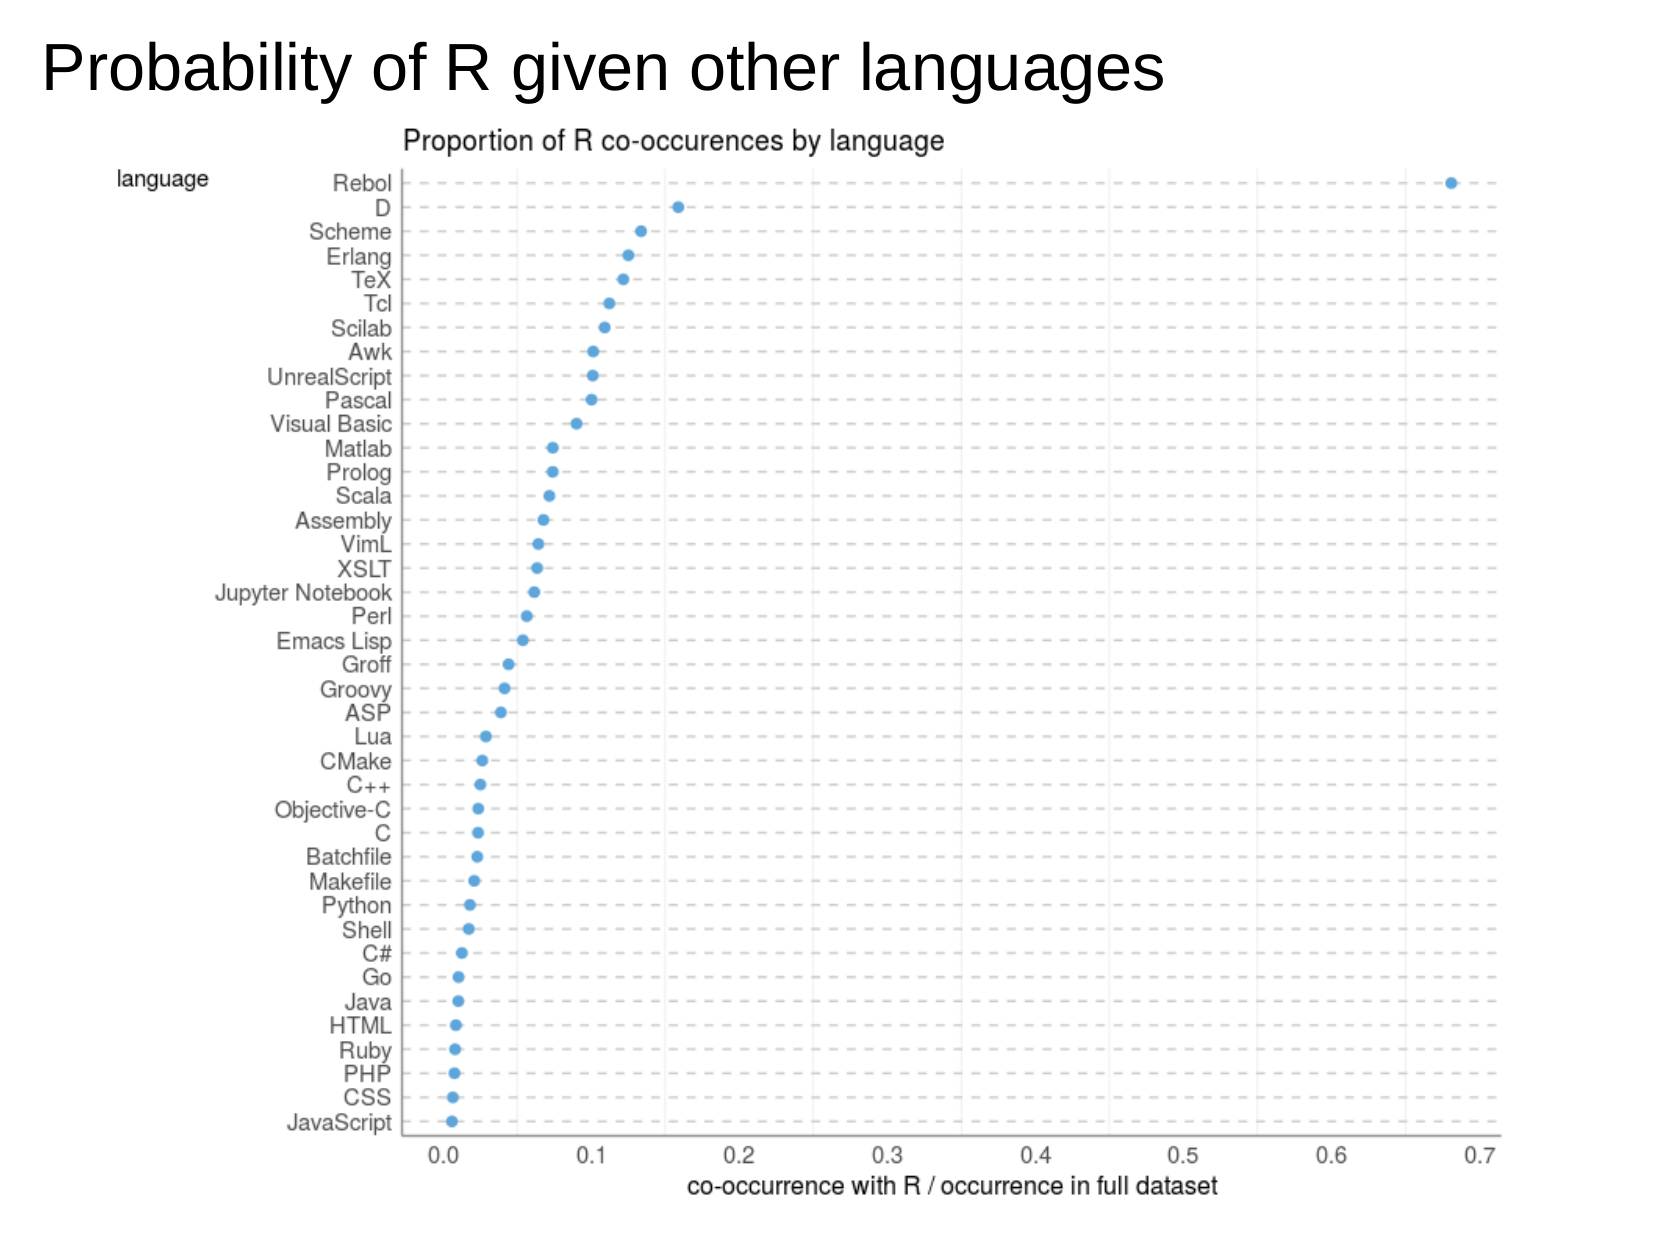

# Probability of R given other languages